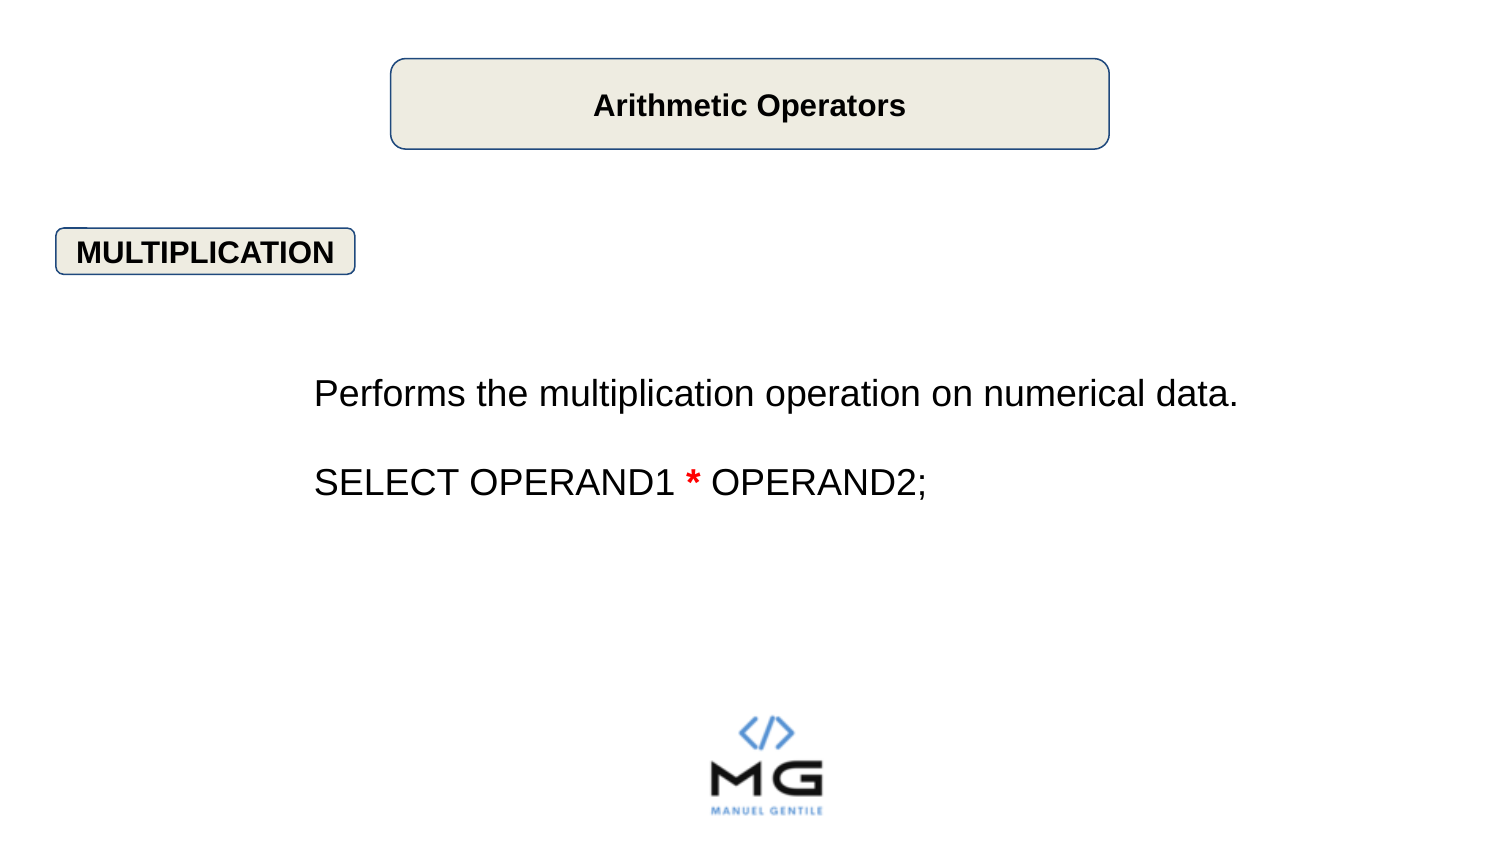

Arithmetic Operators
MULTIPLICATION
Performs the multiplication operation on numerical data.
SELECT OPERAND1 * OPERAND2;